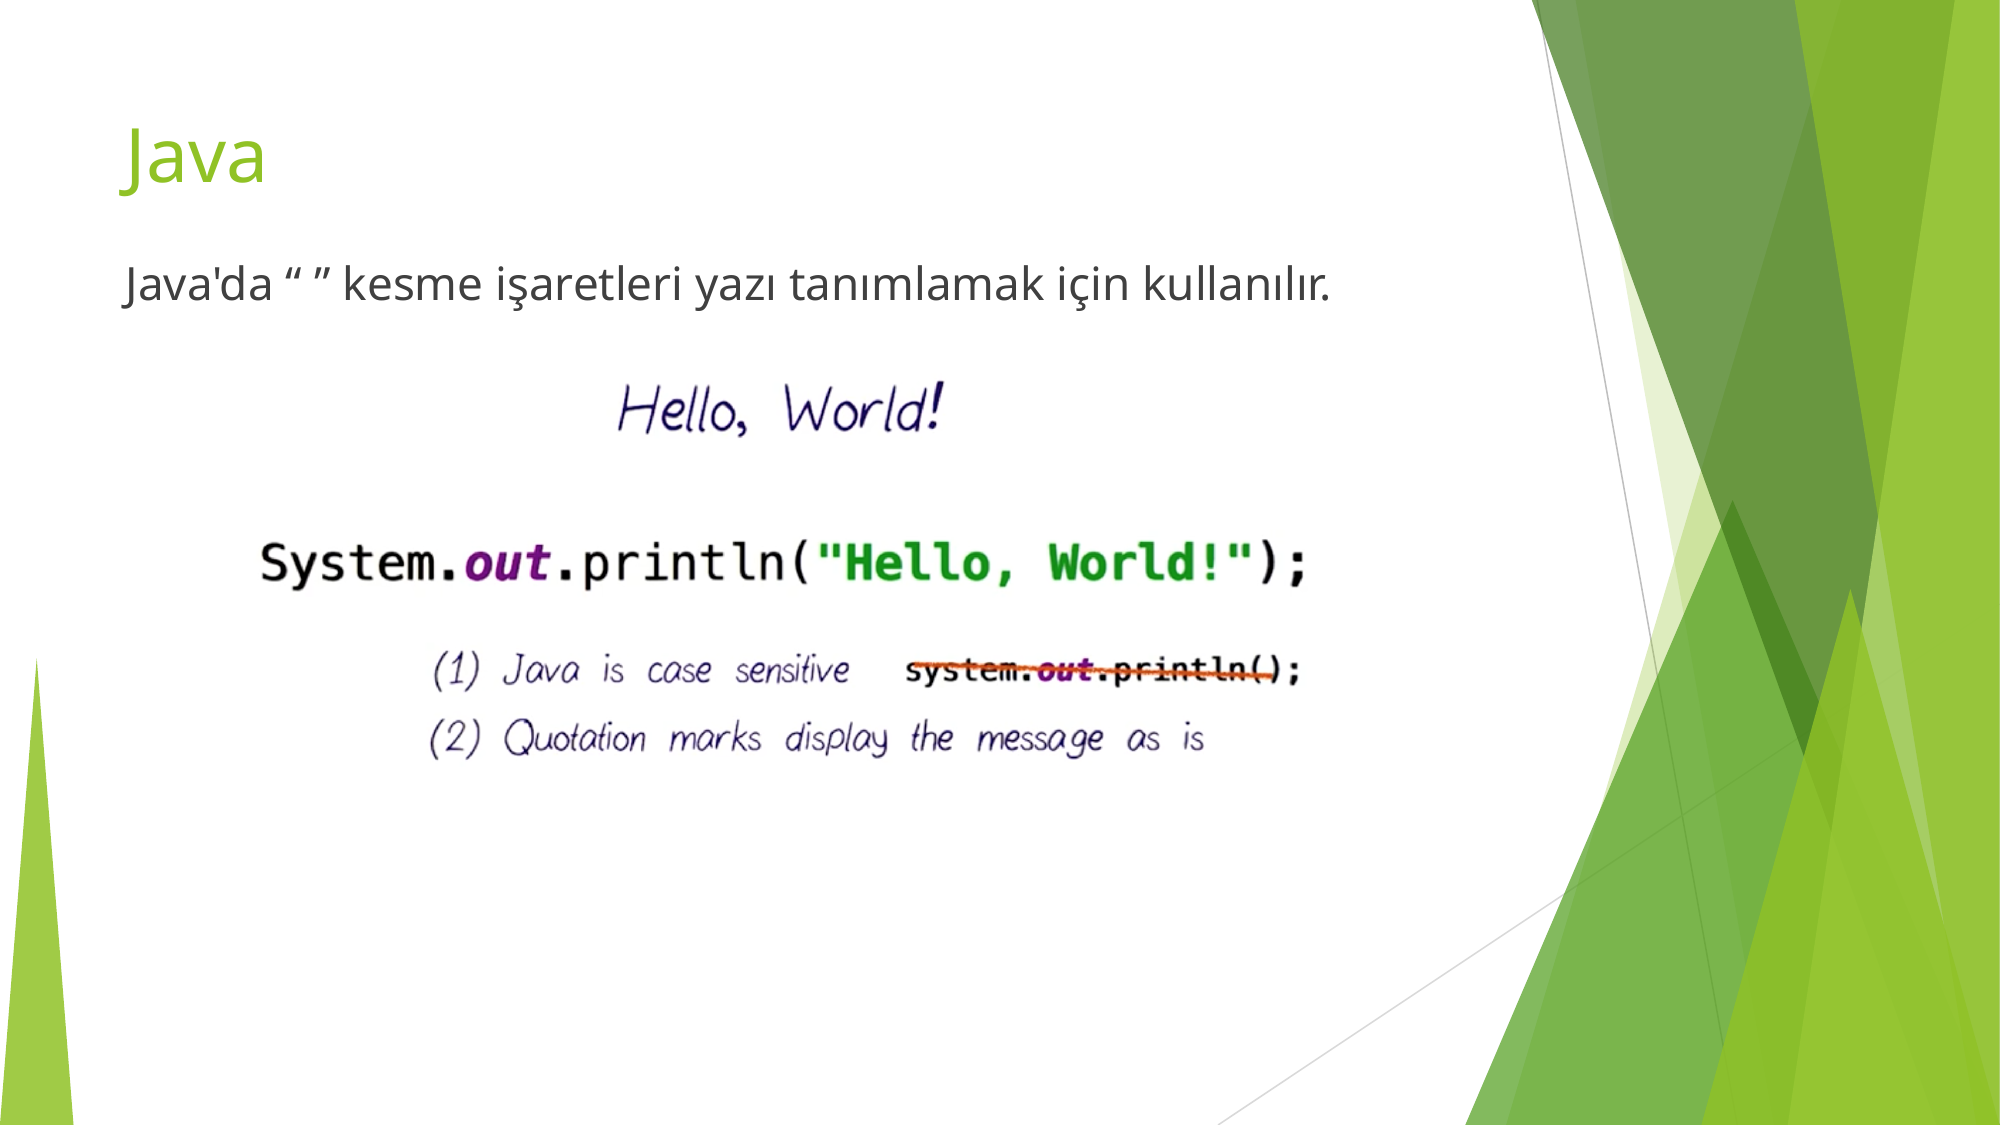

# Java
Java'da “ ” kesme işaretleri yazı tanımlamak için kullanılır.